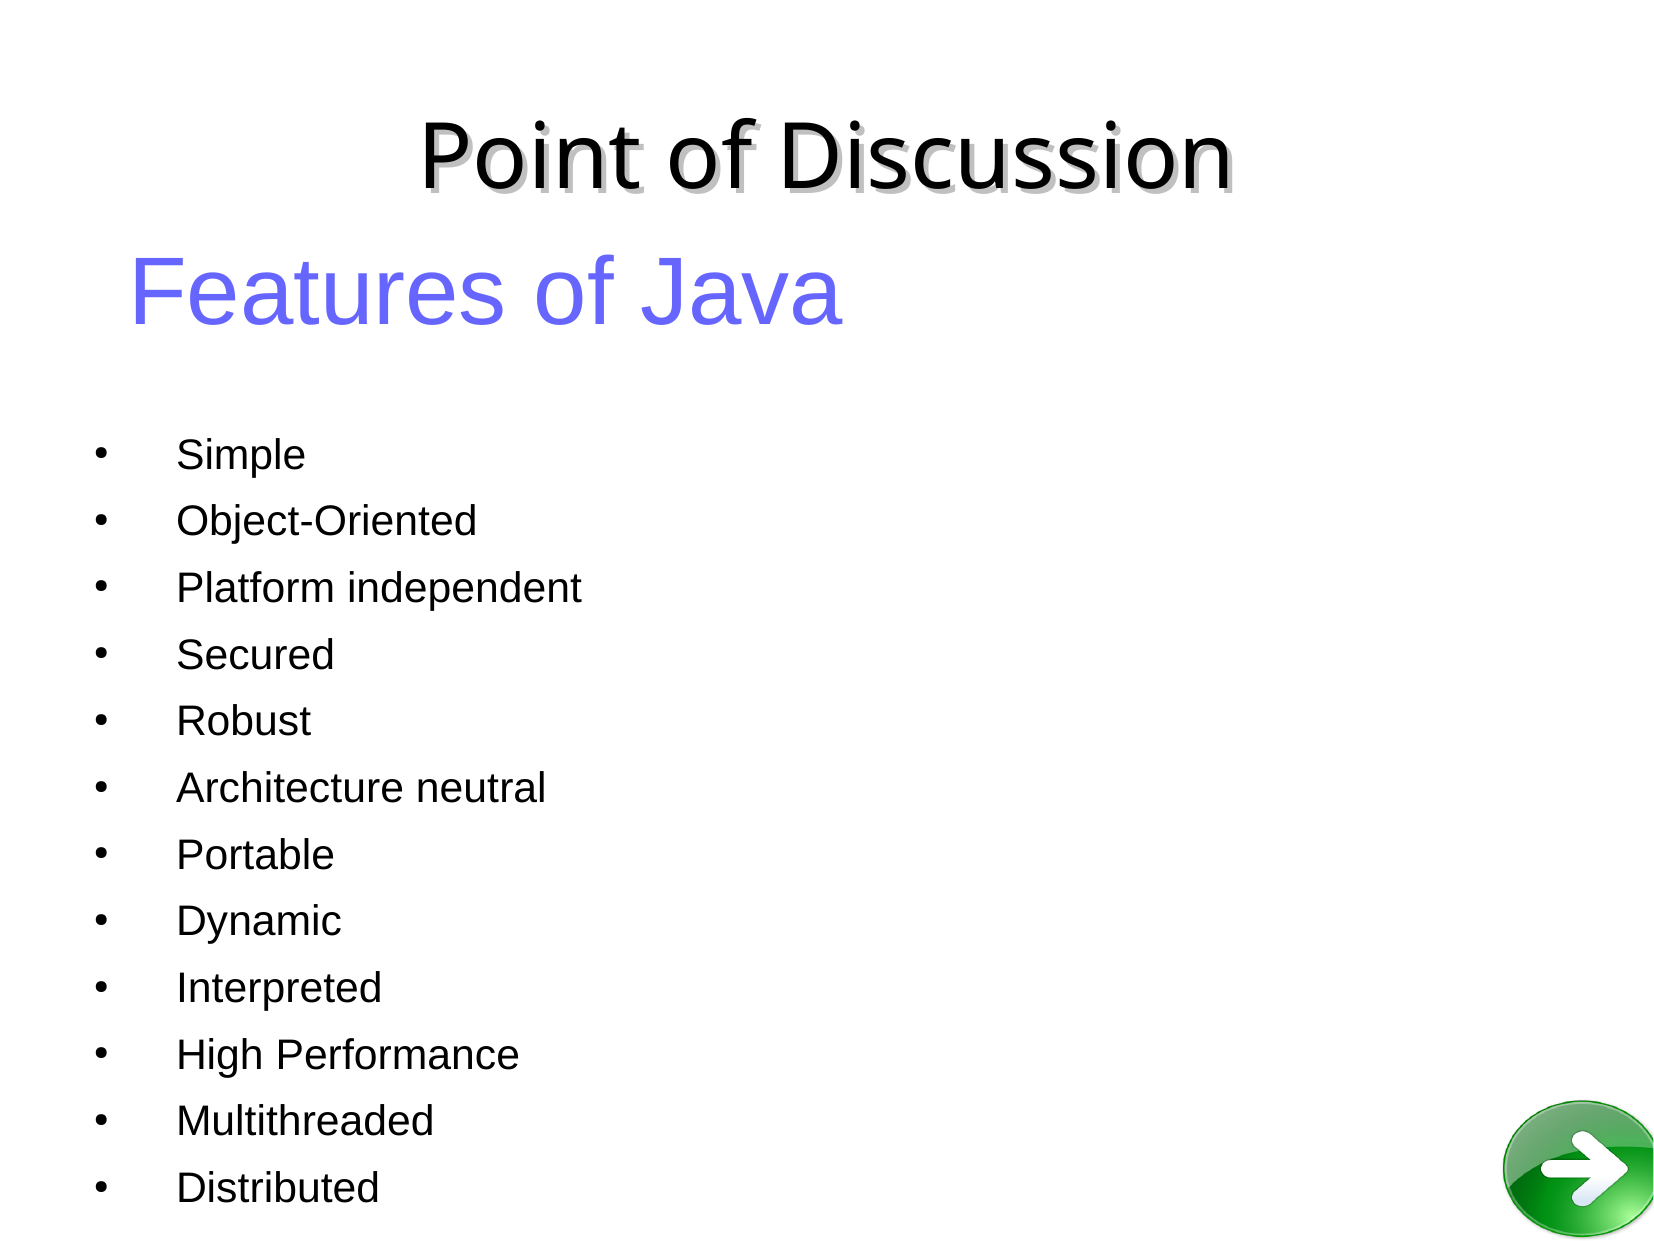

# Point of Discussion
Features of Java
 Simple
 Object-Oriented
 Platform independent
 Secured
 Robust
 Architecture neutral
 Portable
 Dynamic
 Interpreted
 High Performance
 Multithreaded
 Distributed